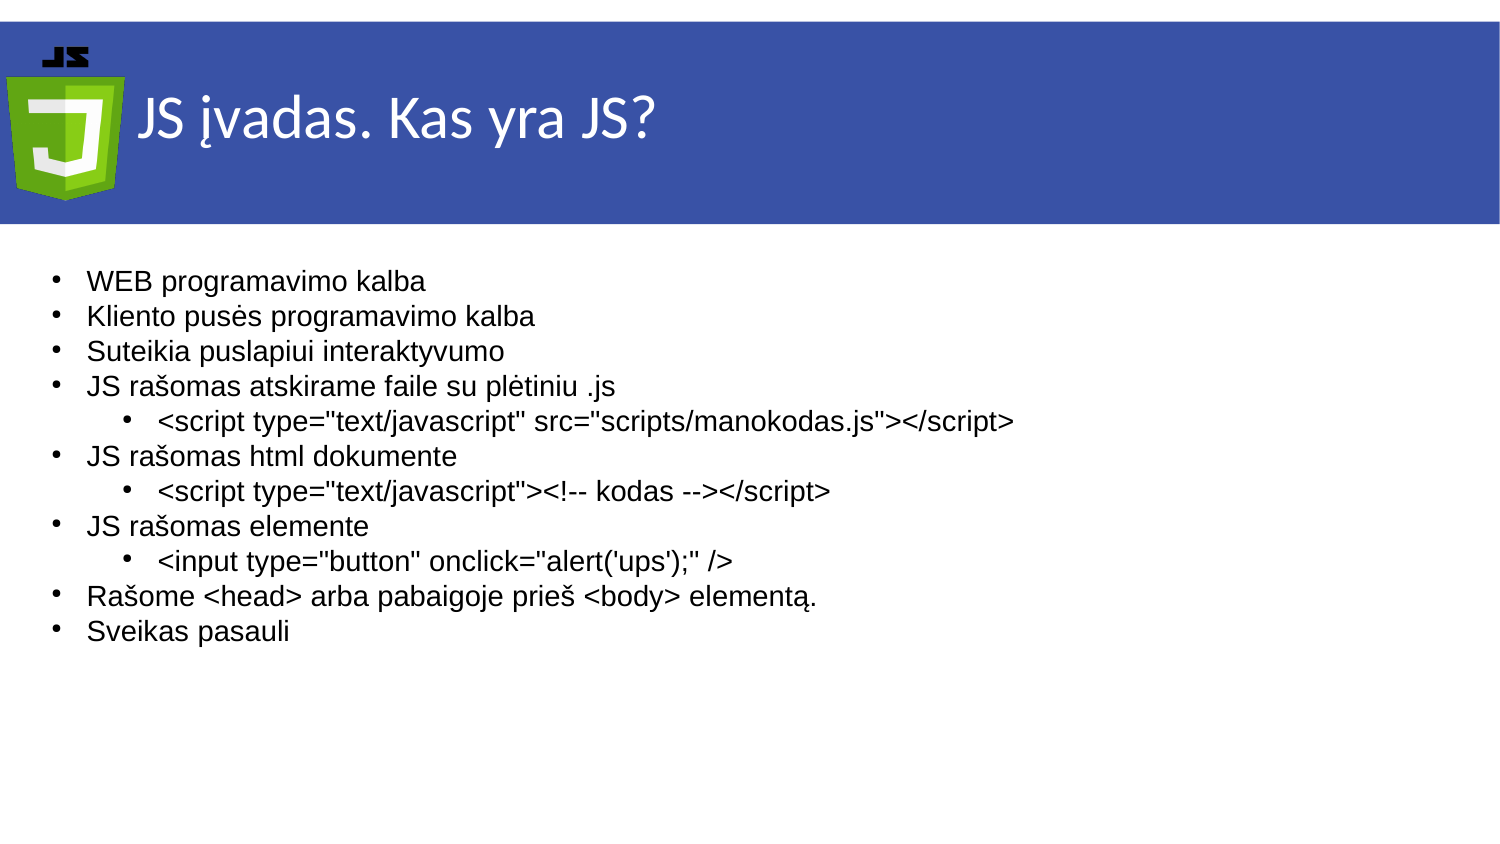

# JS įvadas. Kas yra JS?
WEB programavimo kalba
Kliento pusės programavimo kalba
Suteikia puslapiui interaktyvumo
JS rašomas atskirame faile su plėtiniu .js
<script type="text/javascript" src="scripts/manokodas.js"></script>
JS rašomas html dokumente
<script type="text/javascript"><!-- kodas --></script>
JS rašomas elemente
<input type="button" onclick="alert('ups');" />
Rašome <head> arba pabaigoje prieš <body> elementą.
Sveikas pasauli